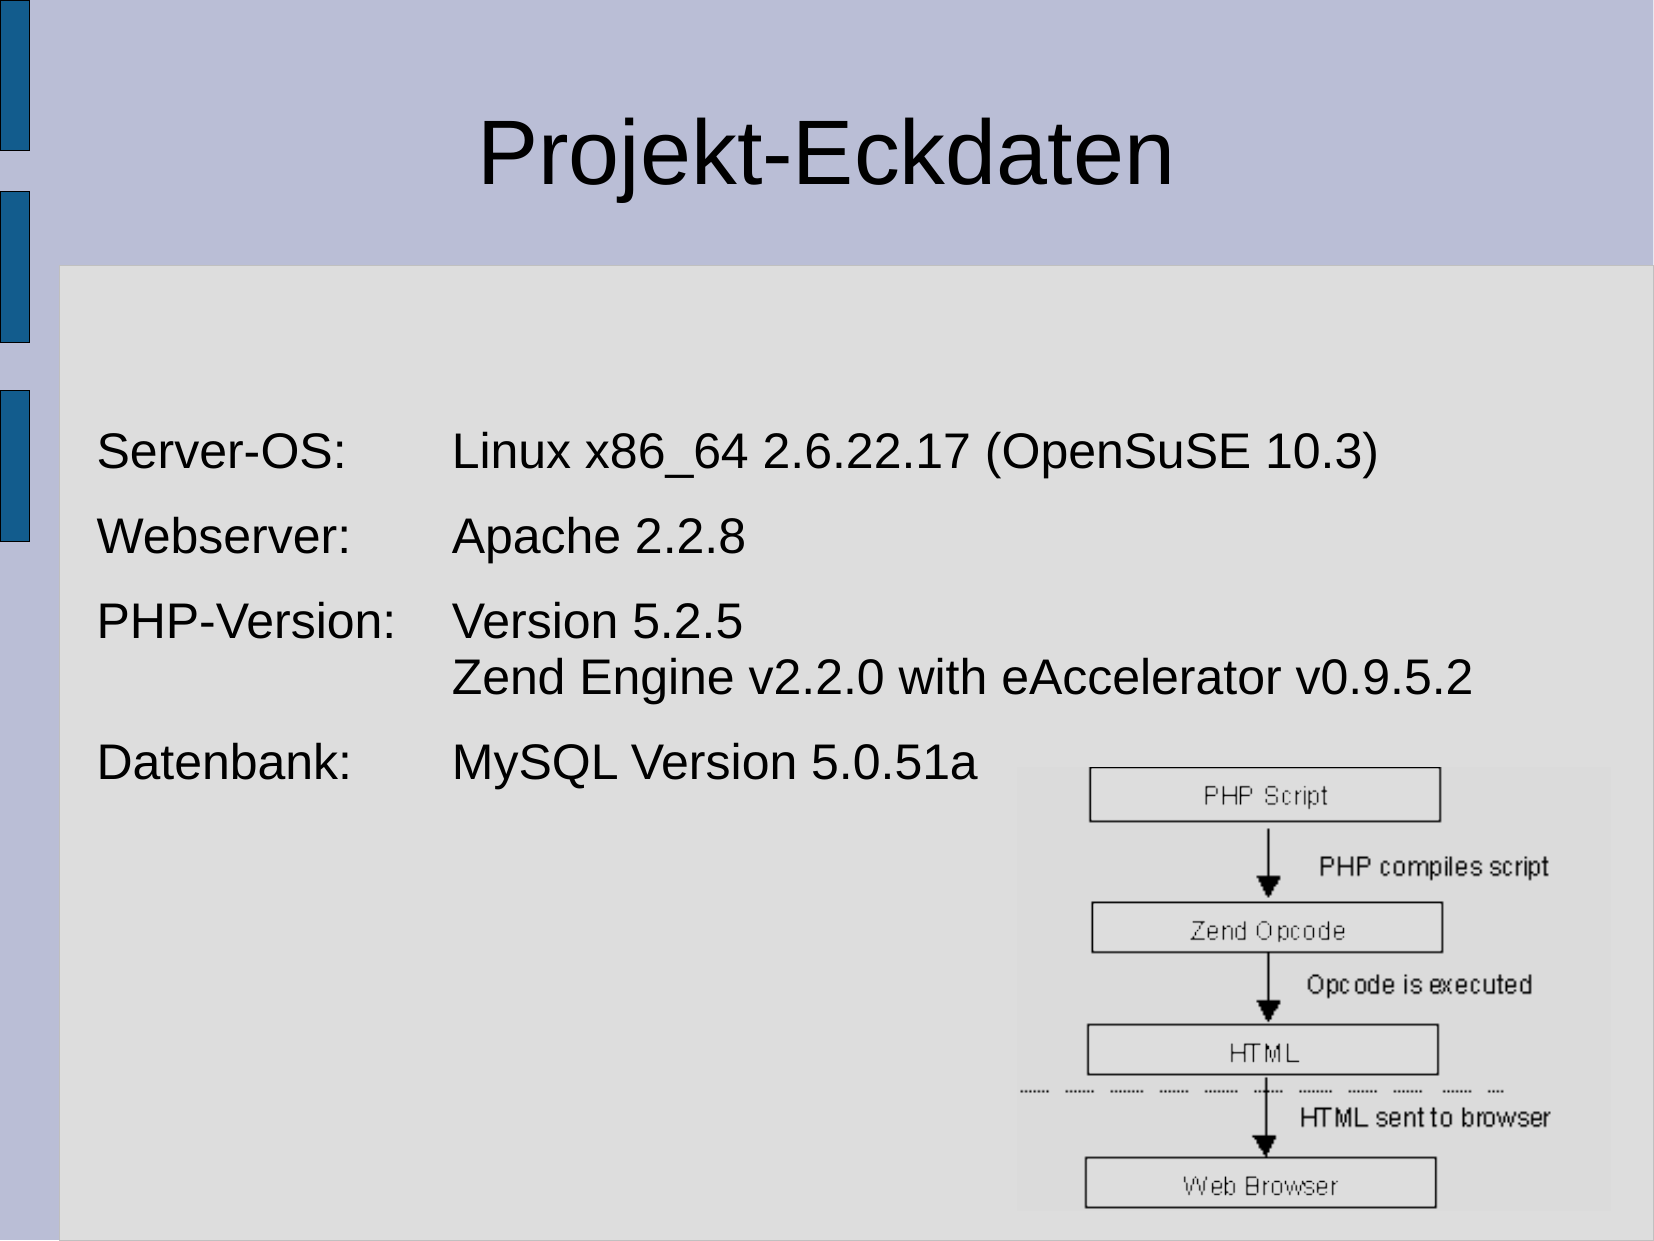

# Projekt-Eckdaten
 Server-OS:		Linux x86_64 2.6.22.17 (OpenSuSE 10.3)
 Webserver:		Apache 2.2.8
 PHP-Version: 	Version 5.2.5
					Zend Engine v2.2.0 with eAccelerator v0.9.5.2
 Datenbank:		MySQL Version 5.0.51a